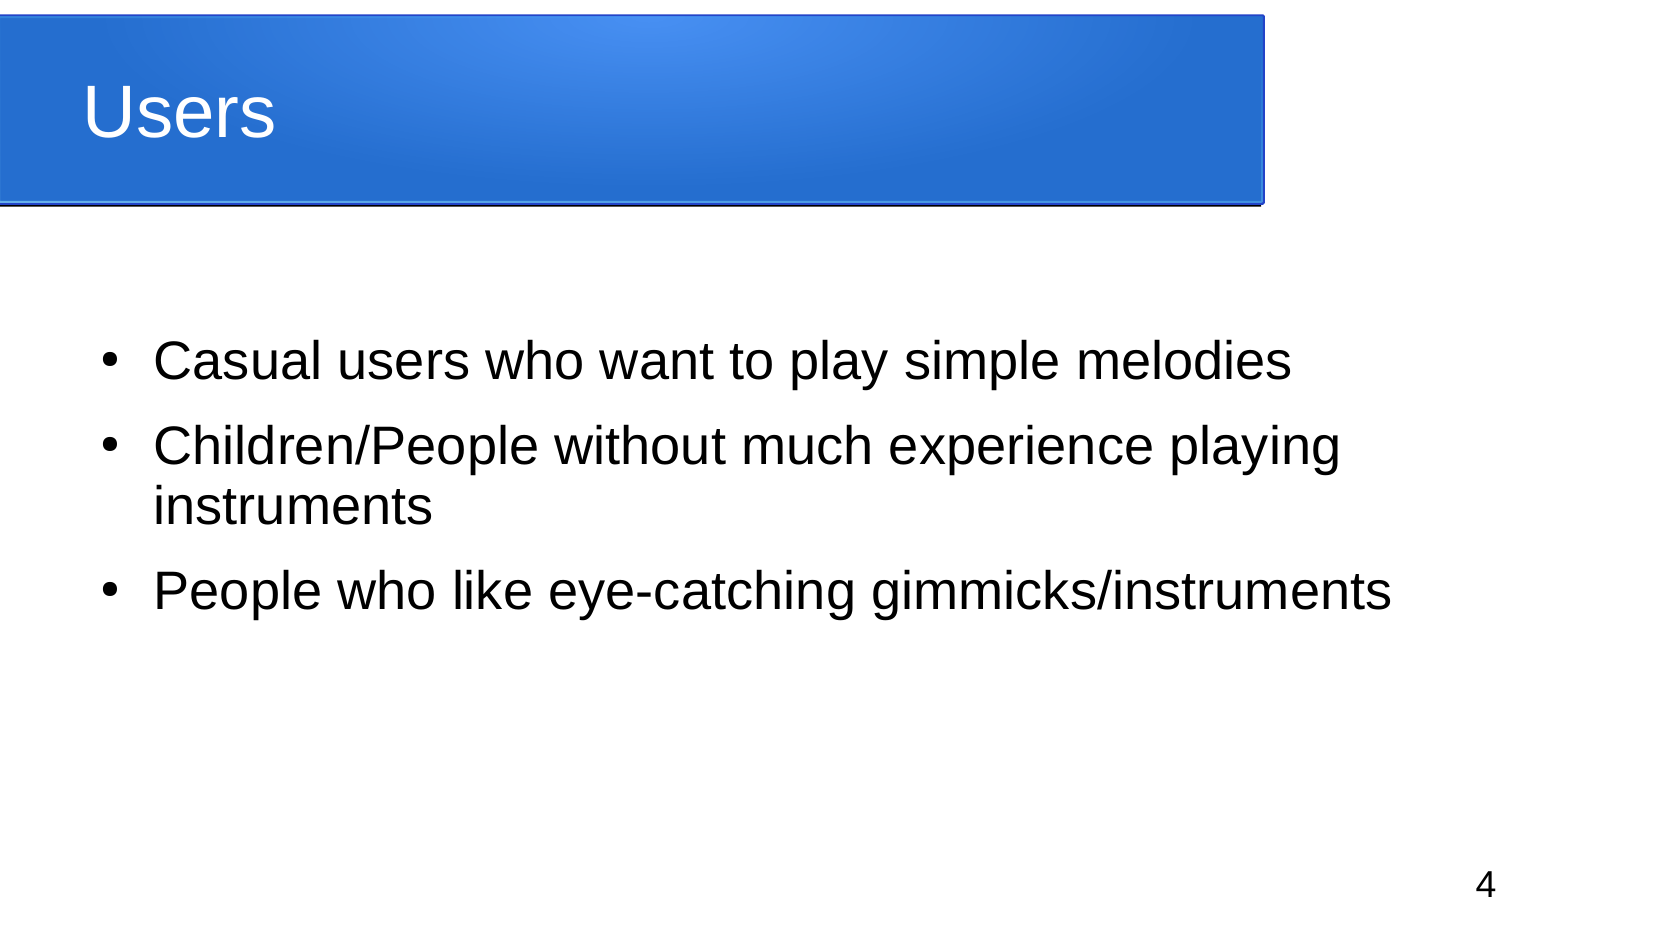

# Users
Casual users who want to play simple melodies
Children/People without much experience playing instruments
People who like eye-catching gimmicks/instruments